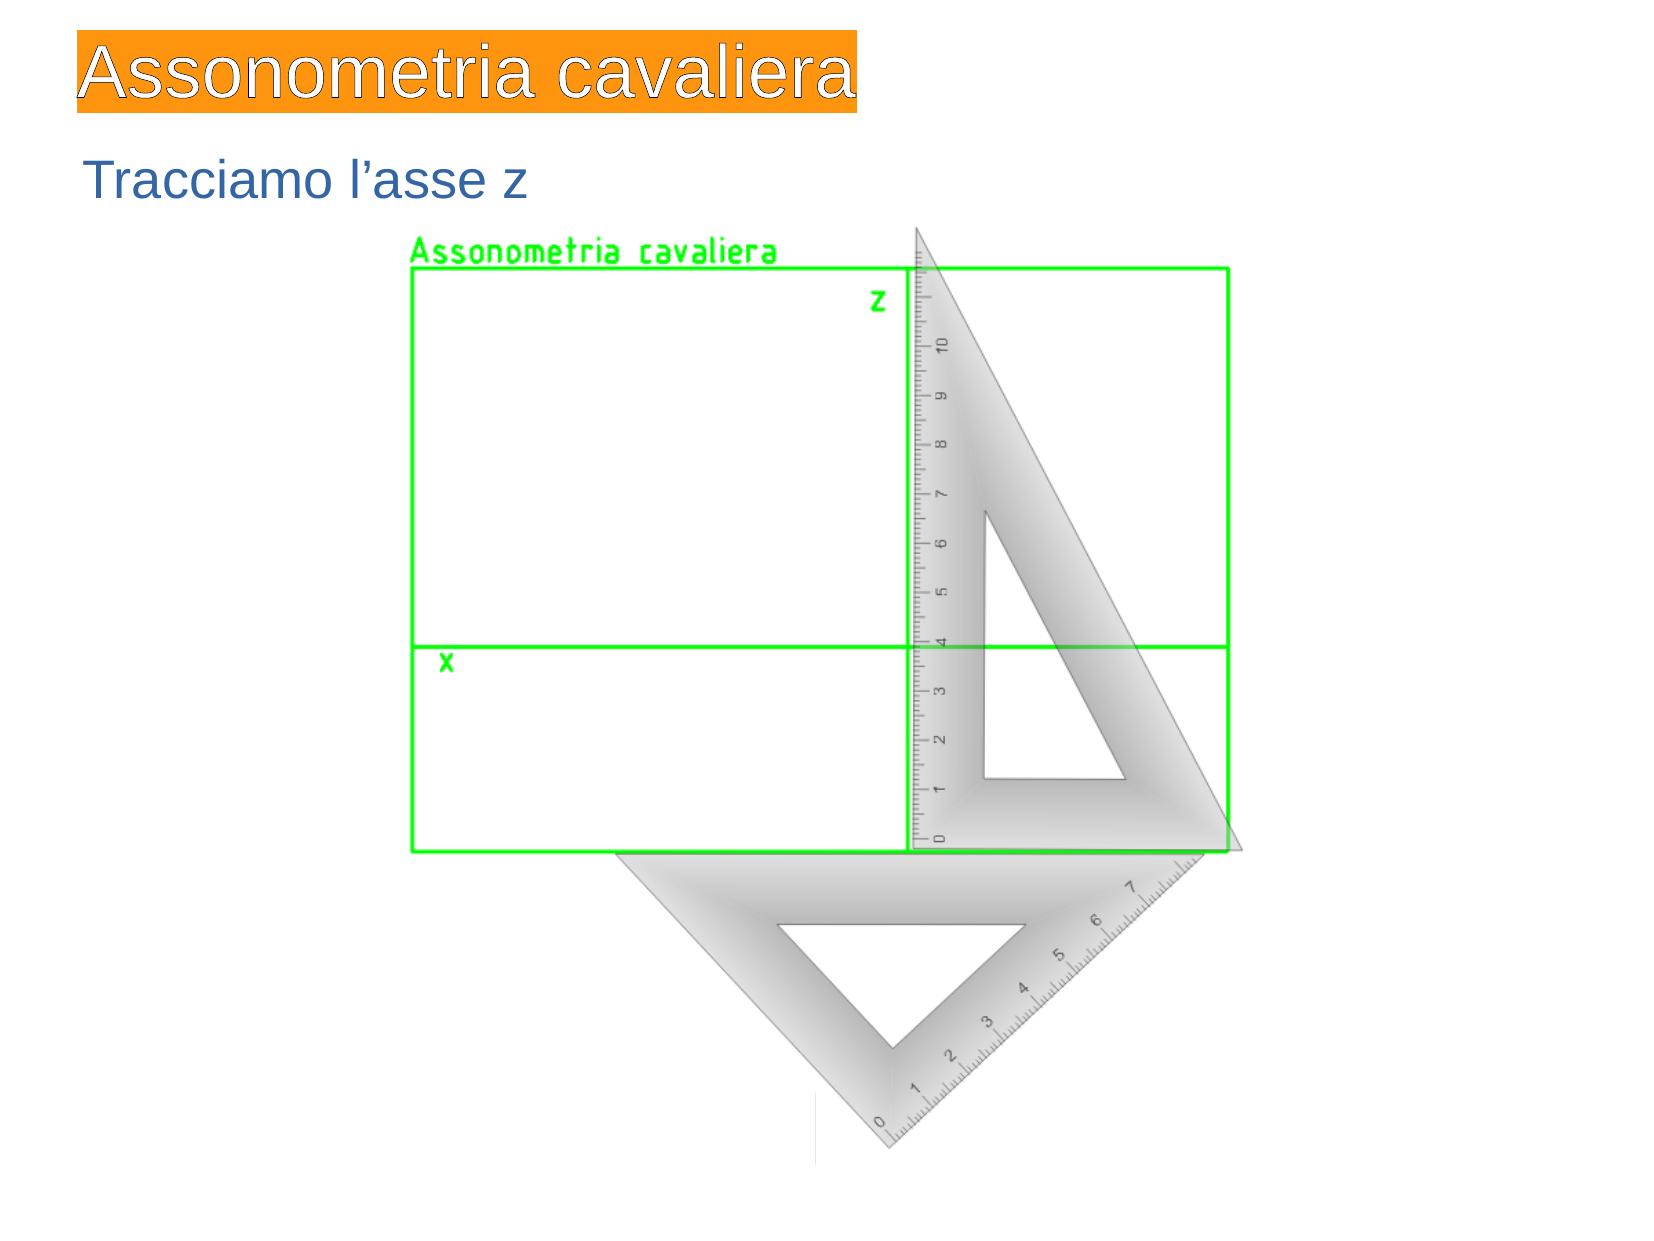

# Assonometria cavaliera
Tracciamo l’asse z
ss